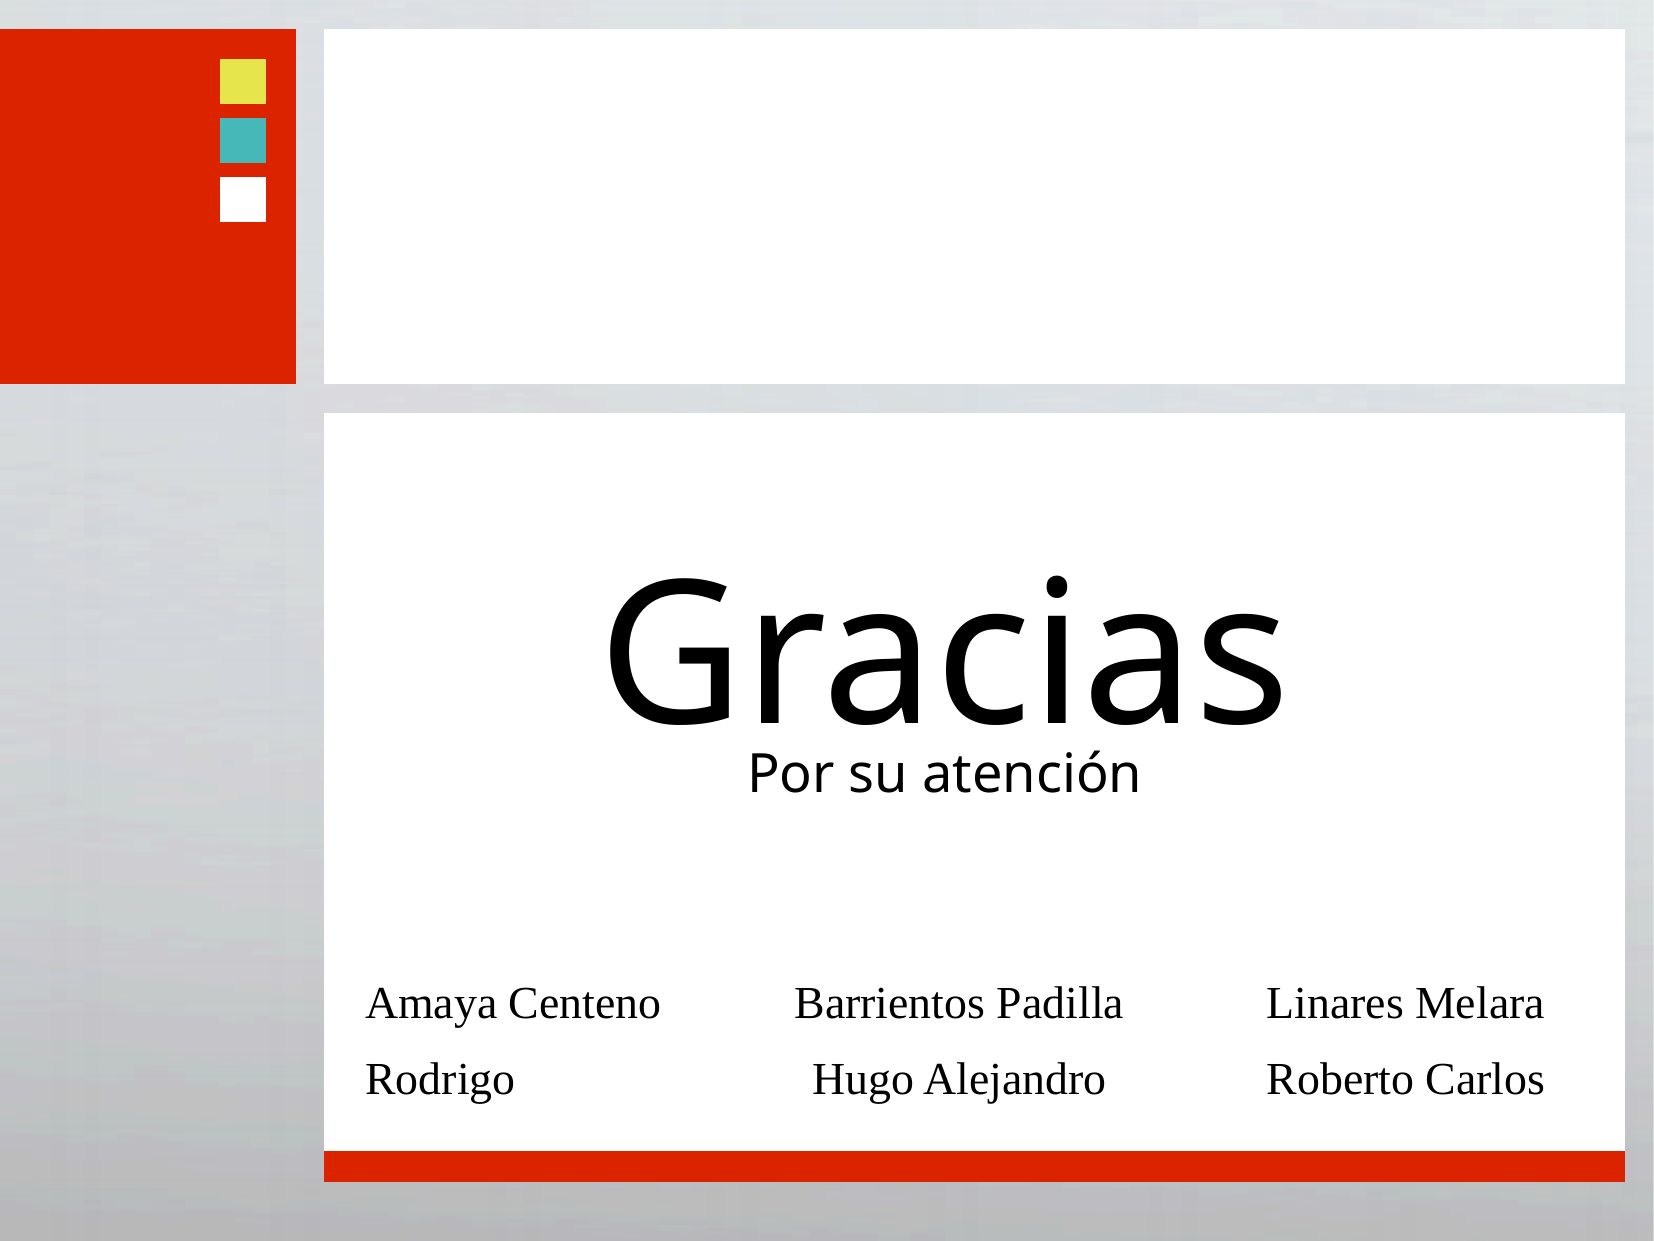

Gracias
Por su atención
Amaya Centeno Rodrigo
Barrientos Padilla Hugo Alejandro
Linares Melara Roberto Carlos